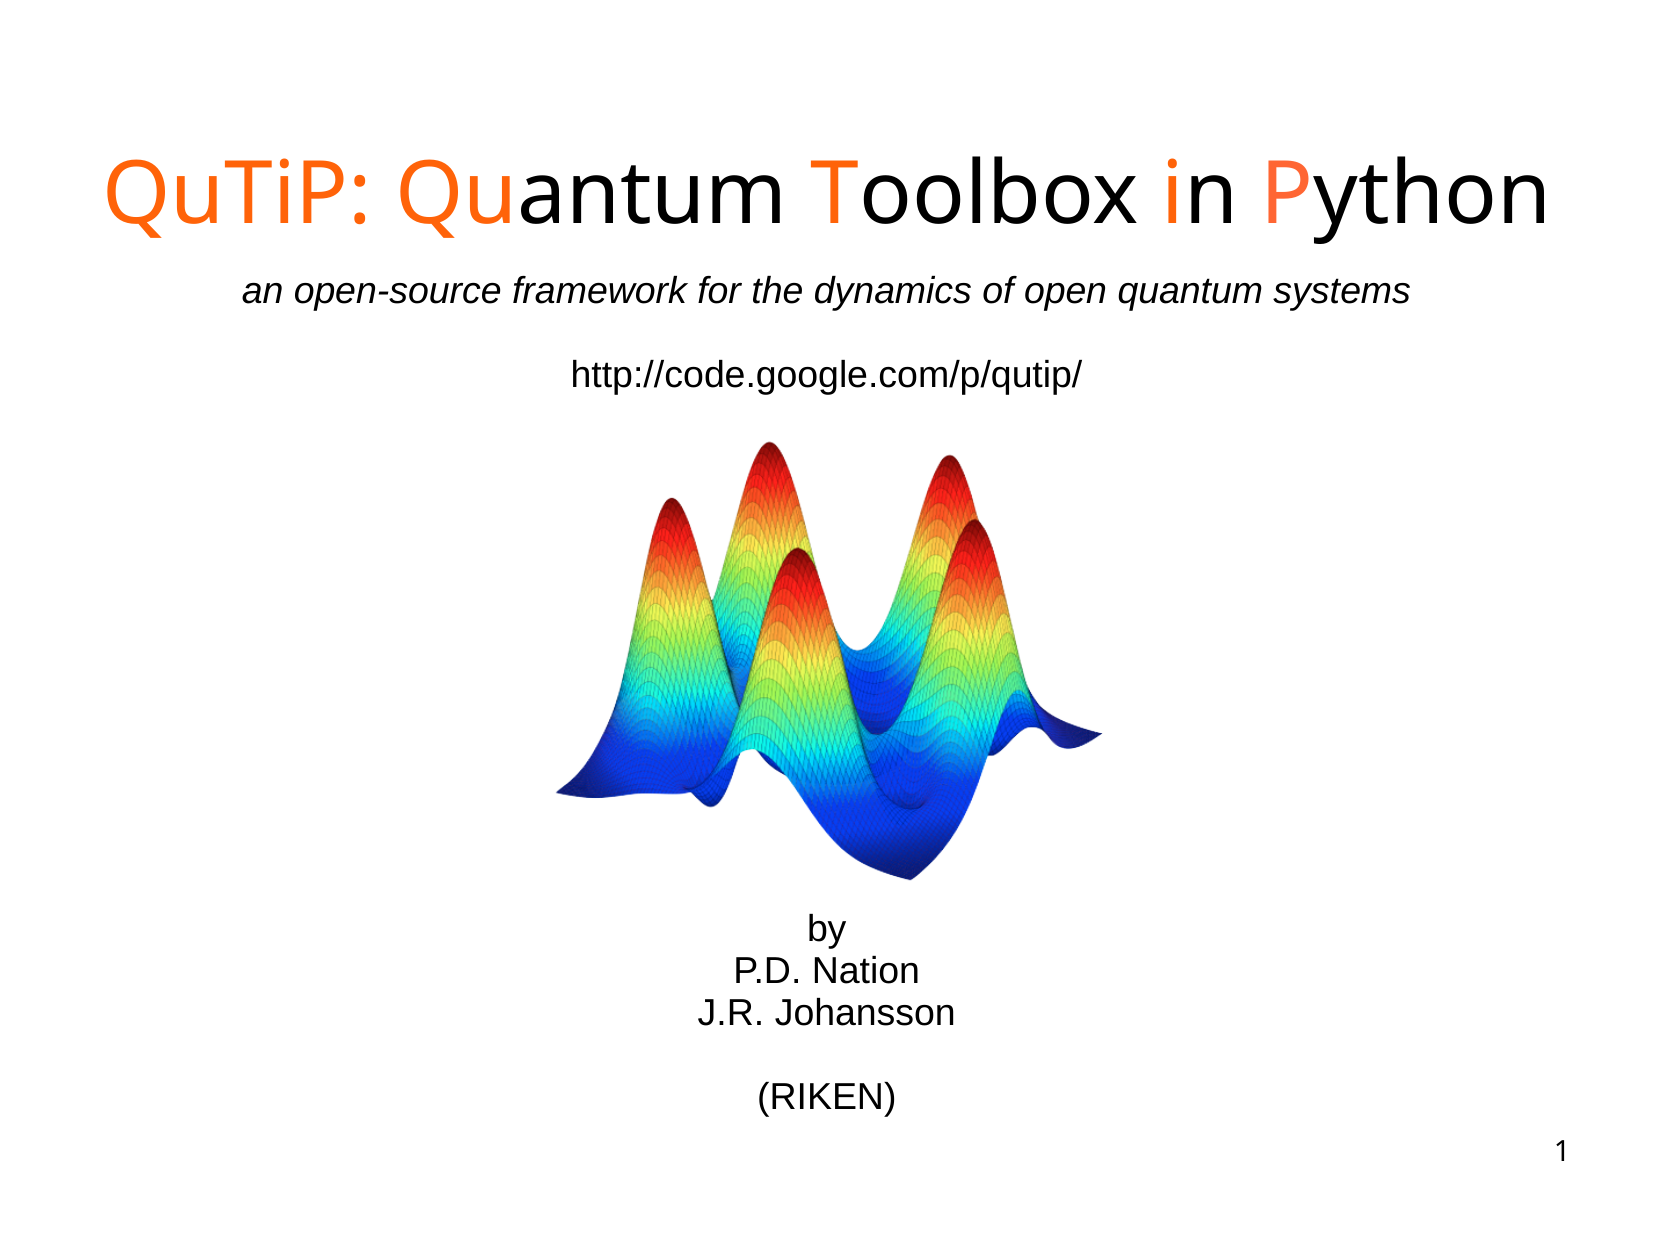

# QuTiP: Quantum Toolbox in Python
an open-source framework for the dynamics of open quantum systems
http://code.google.com/p/qutip/
by
P.D. Nation
J.R. Johansson
(RIKEN)
1